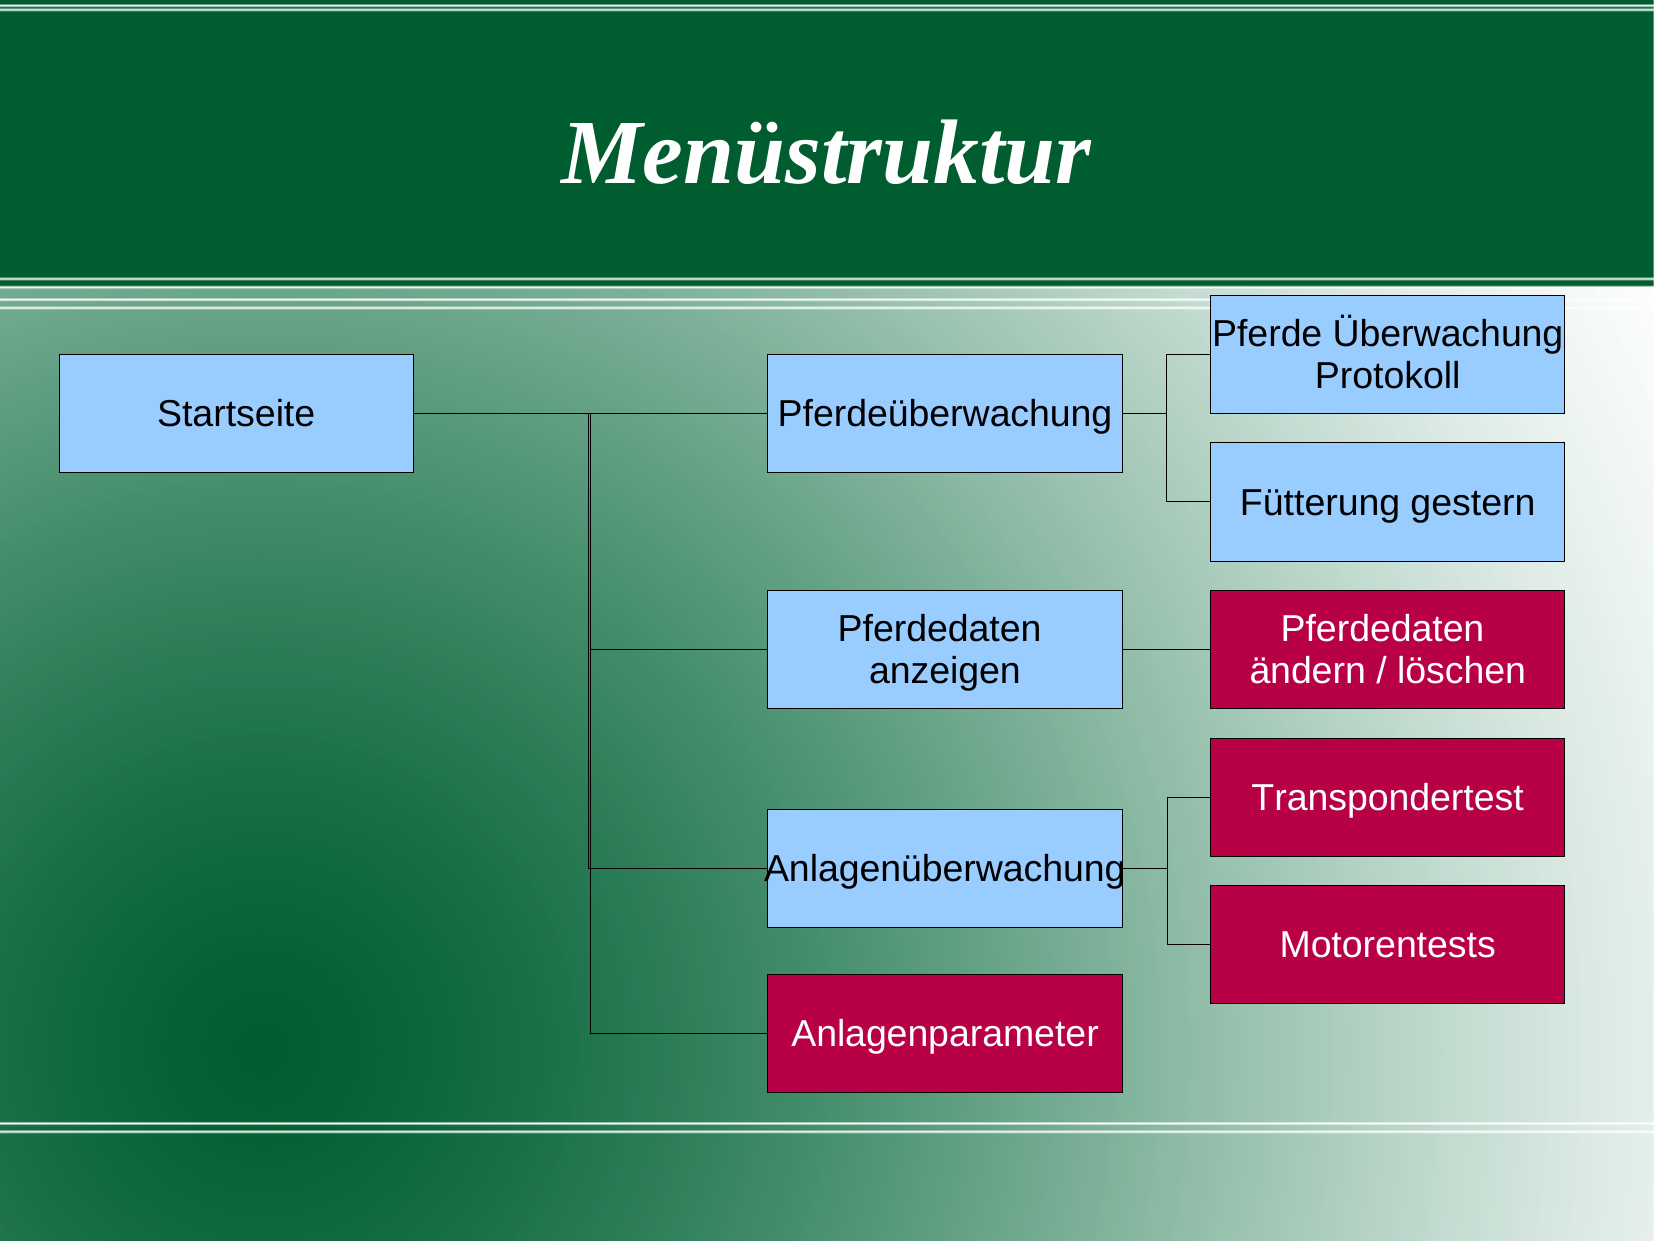

# Menüstruktur
Pferde Überwachung
Protokoll
Pferdeüberwachung
Startseite
Fütterung gestern
Pferdedaten
anzeigen
Pferdedaten
ändern / löschen
Transpondertest
Anlagenüberwachung
Motorentests
Anlagenparameter